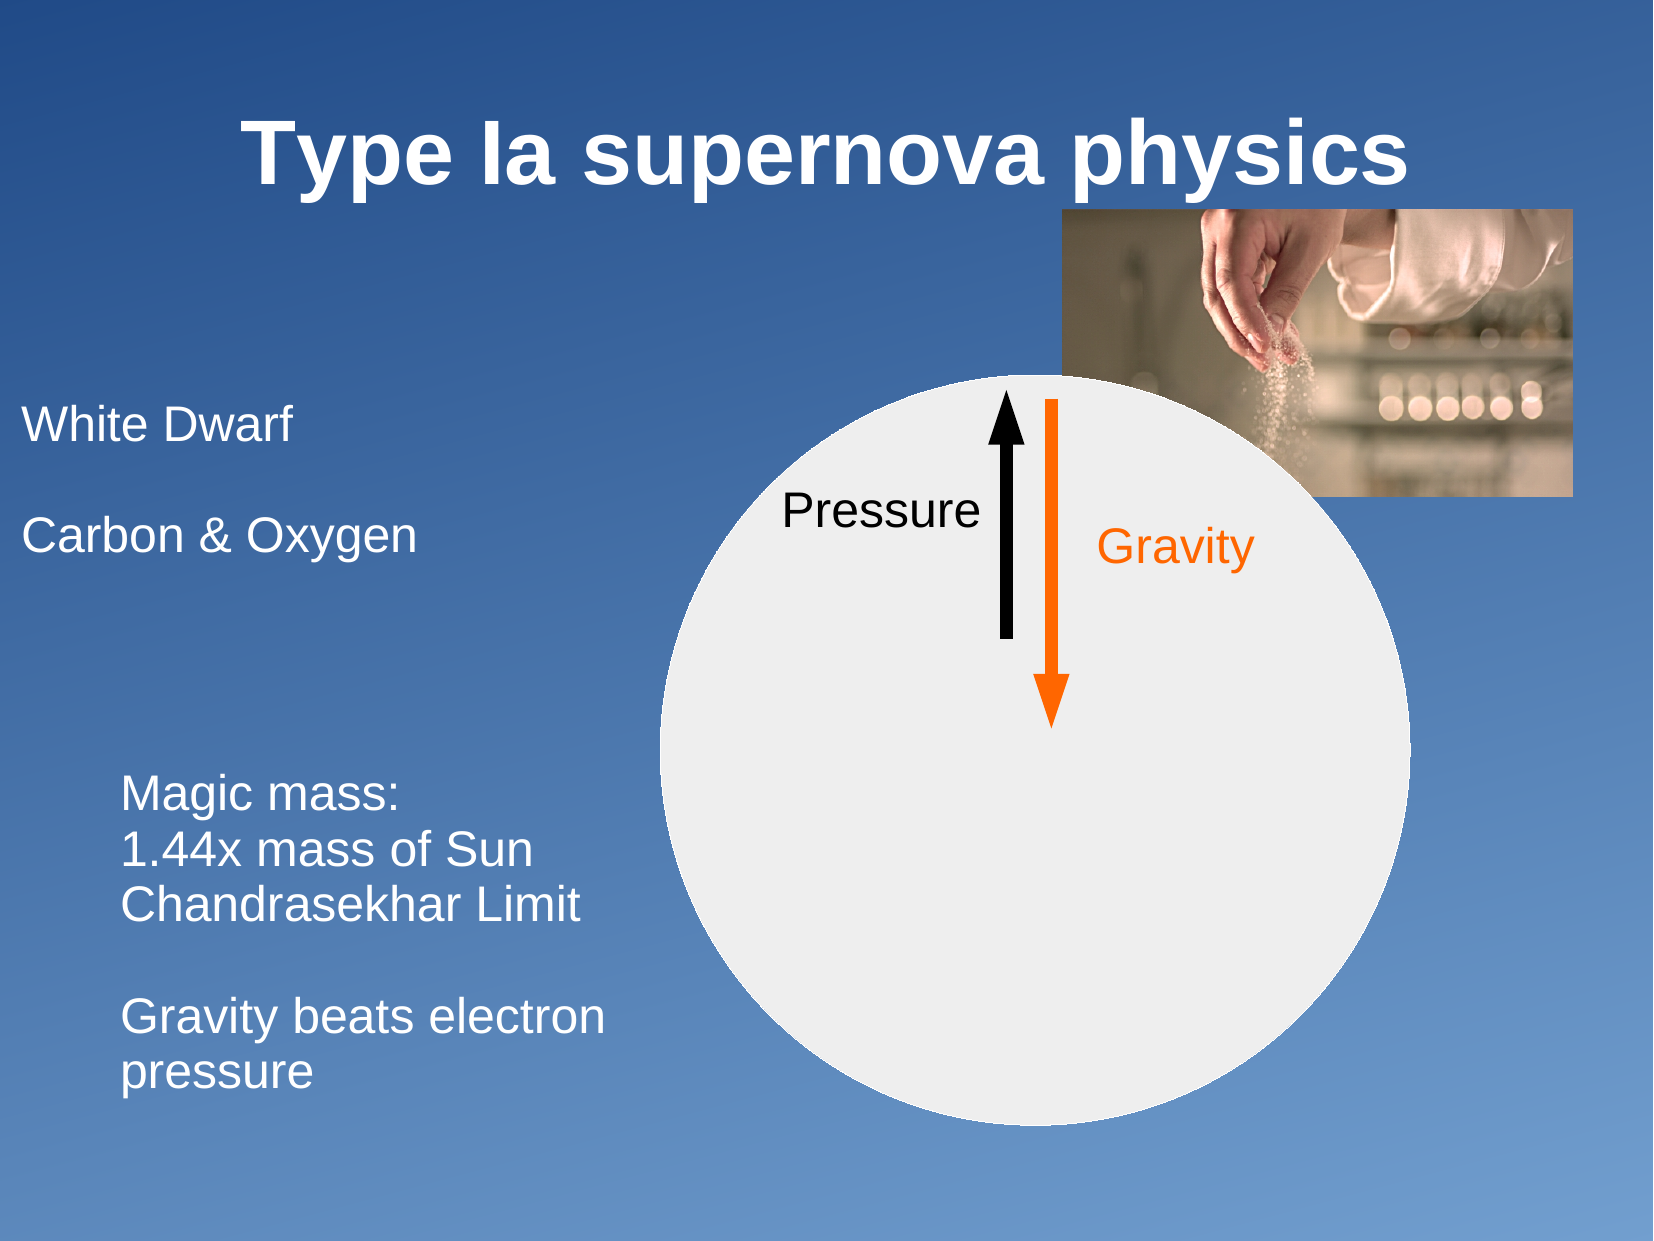

# Type Ia supernova physics
White Dwarf
Carbon & Oxygen
Pressure
Gravity
Magic mass:
1.44x mass of Sun
Chandrasekhar Limit
Gravity beats electron pressure